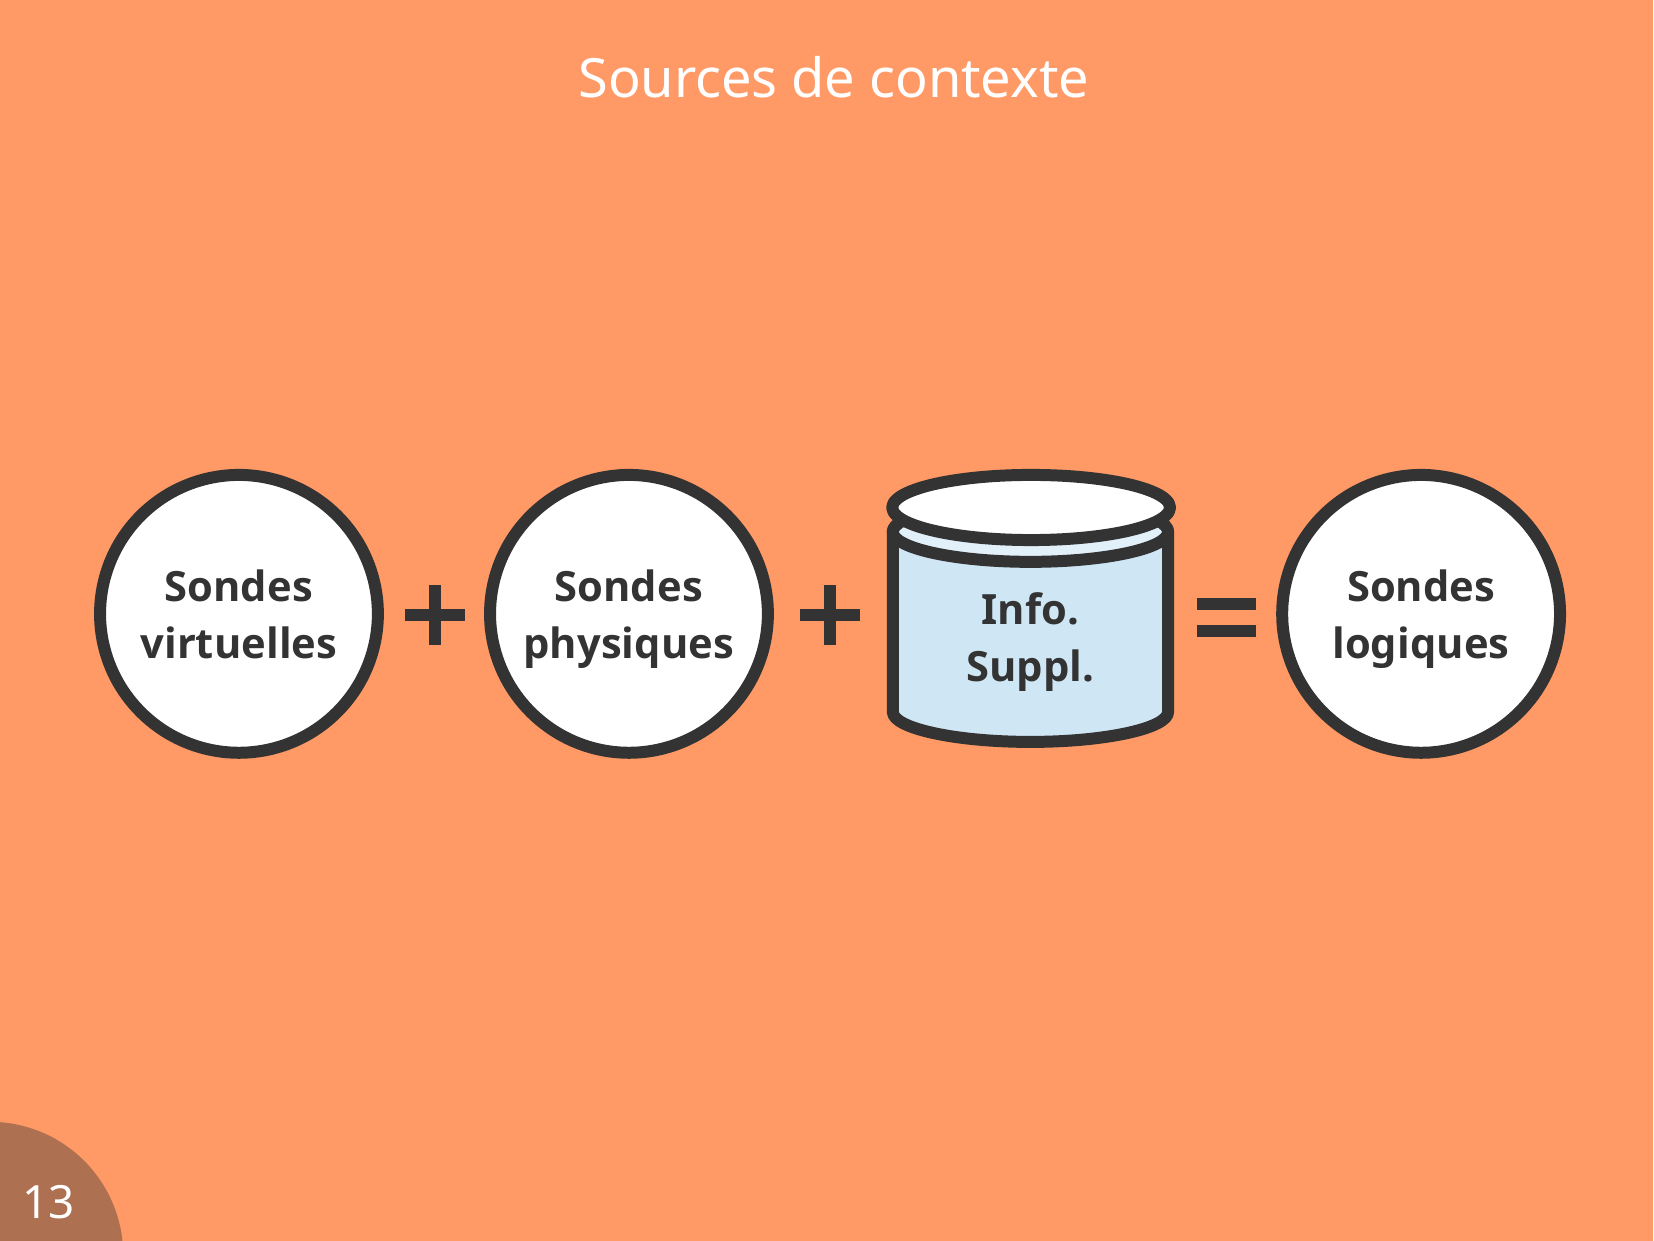

Sources de contexte
Sondes
virtuelles
Sondes
physiques
Sondes
logiques
Info.
Suppl.
13